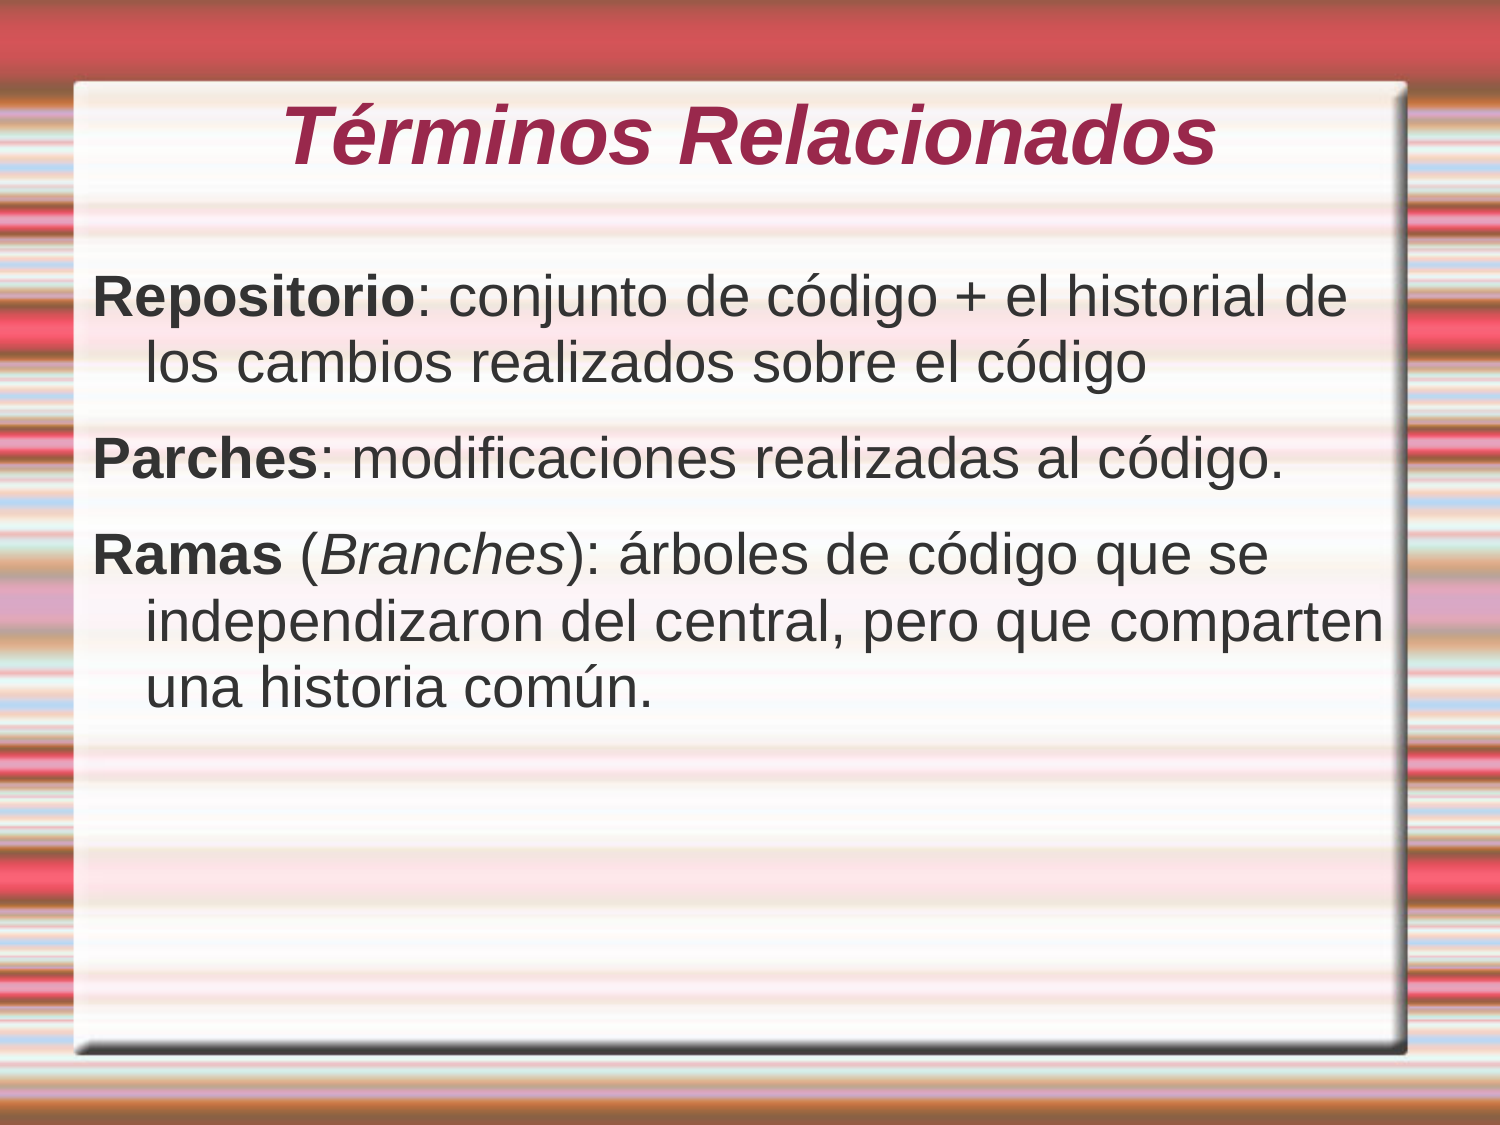

# Términos Relacionados
Repositorio: conjunto de código + el historial de los cambios realizados sobre el código
Parches: modificaciones realizadas al código.
Ramas (Branches): árboles de código que se independizaron del central, pero que comparten una historia común.